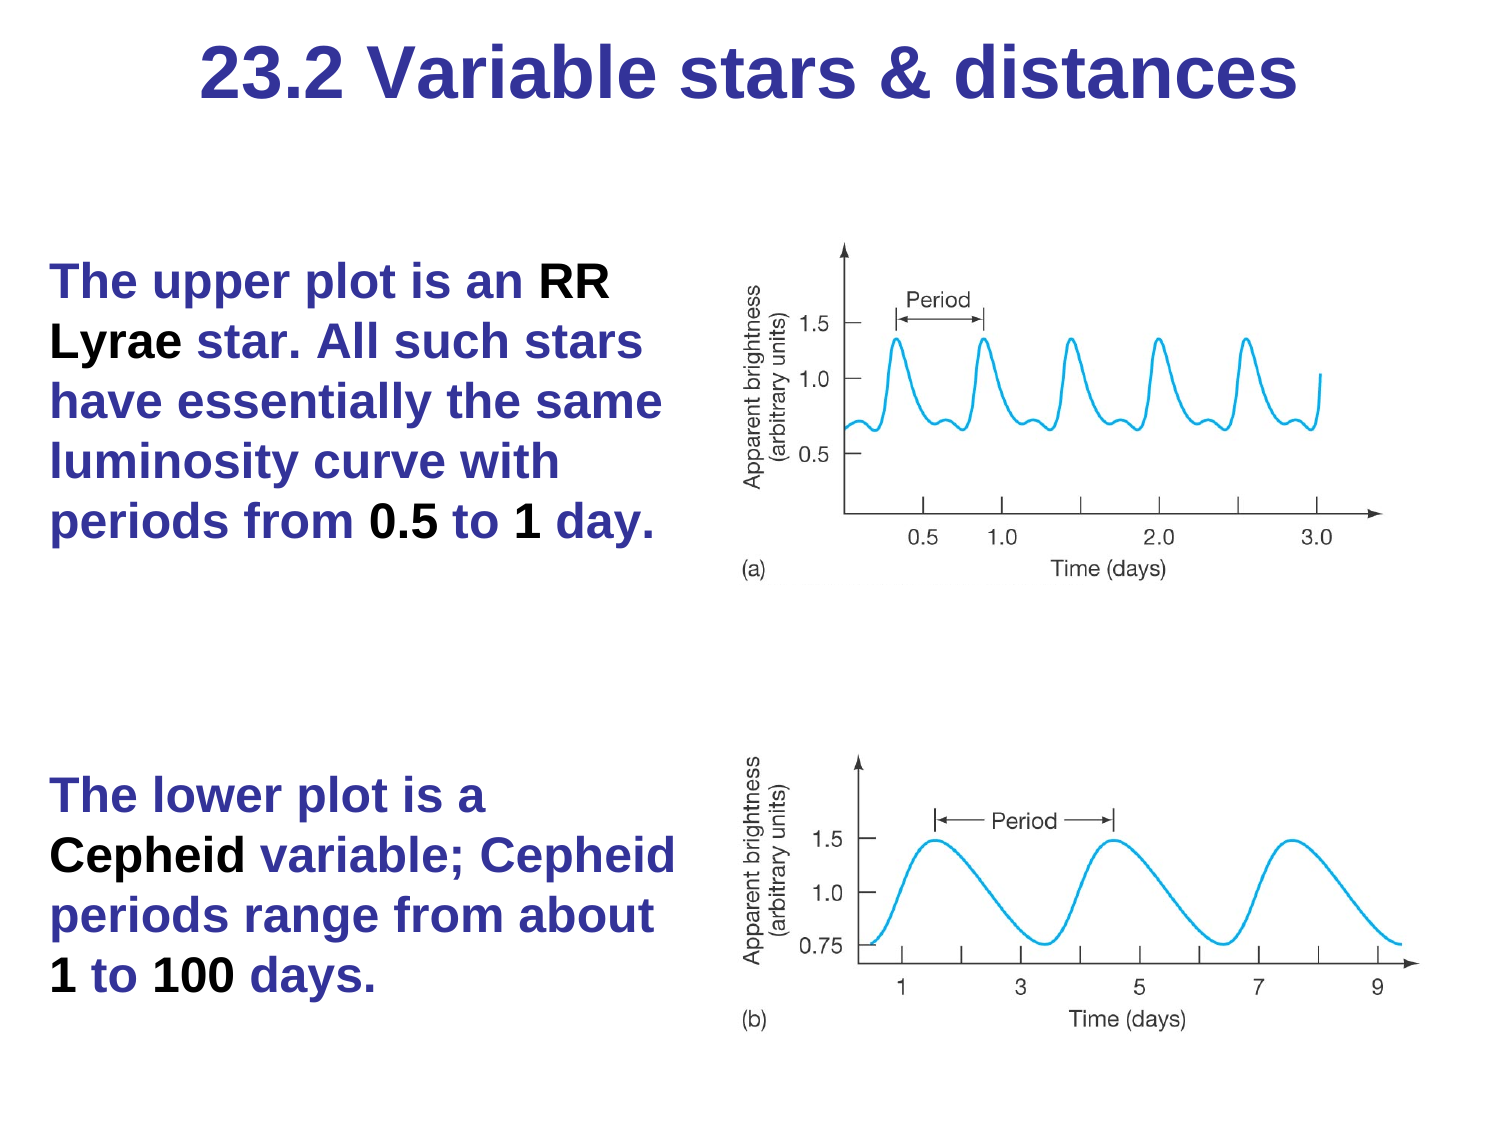

# 23.2 Variable stars & distances
The upper plot is an RR Lyrae star. All such stars have essentially the same luminosity curve with periods from 0.5 to 1 day.
The lower plot is a Cepheid variable; Cepheid periods range from about 1 to 100 days.